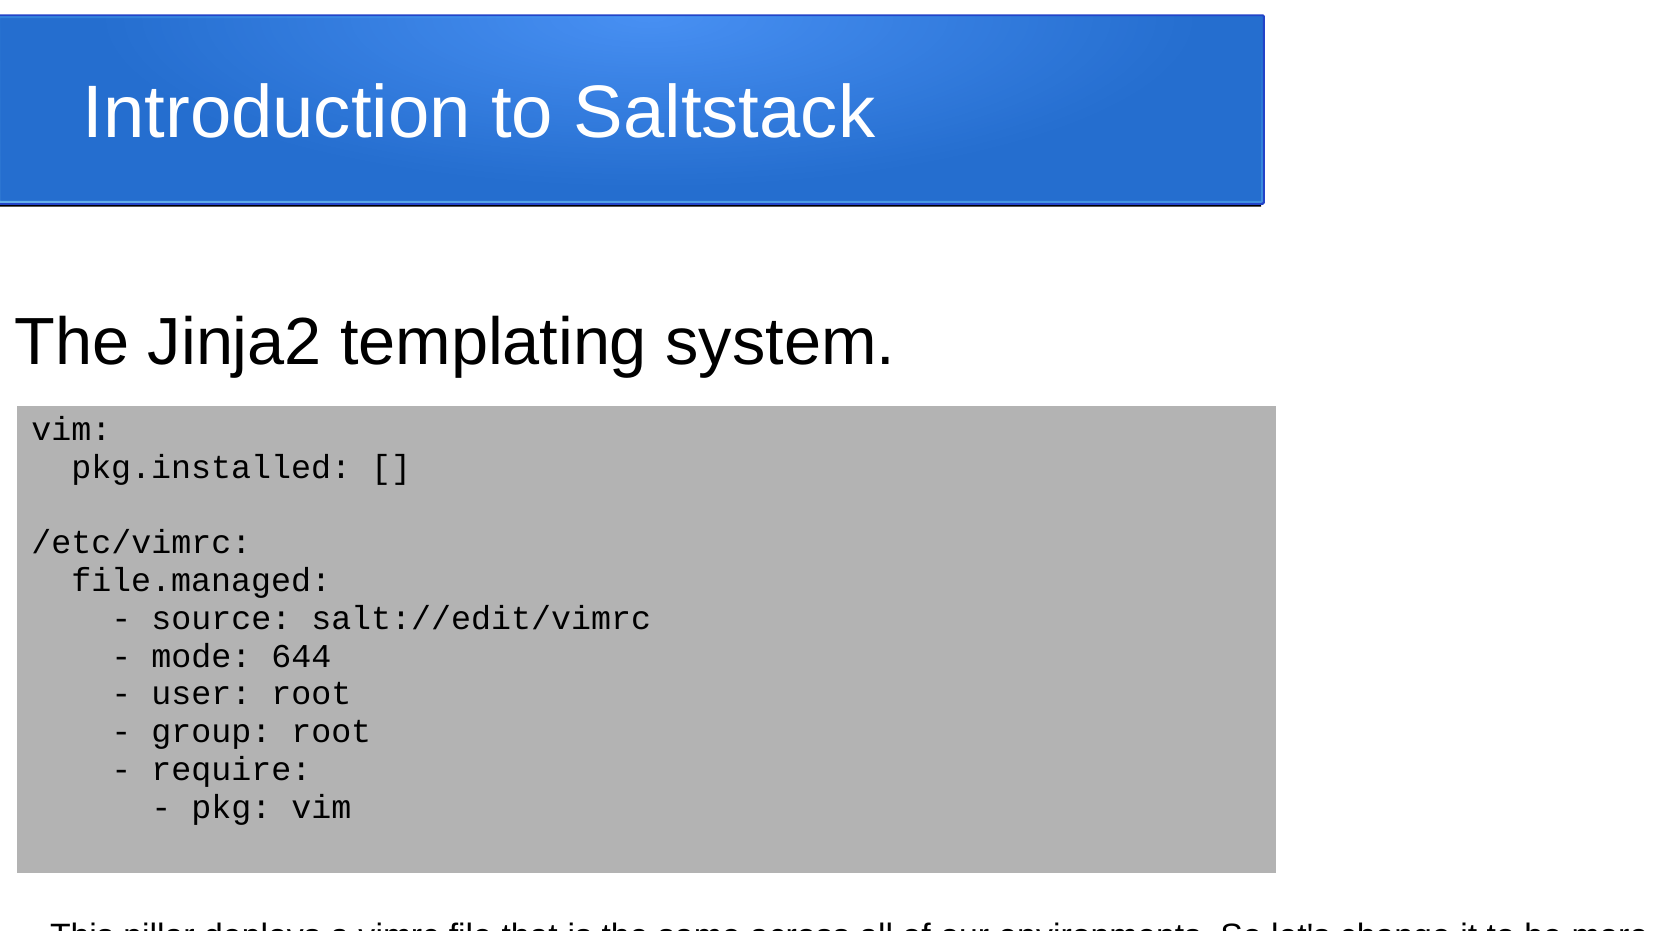

# Introduction to Saltstack
The Jinja2 templating system.
This pillar deploys a vimrc file that is the same across all of our environments. So let's change it to be more intelligent by determing which type of vimrc file we want to install.
| vim: pkg.installed: [] /etc/vimrc: file.managed: - source: salt://edit/vimrc - mode: 644 - user: root - group: root - require: - pkg: vim |
| --- |